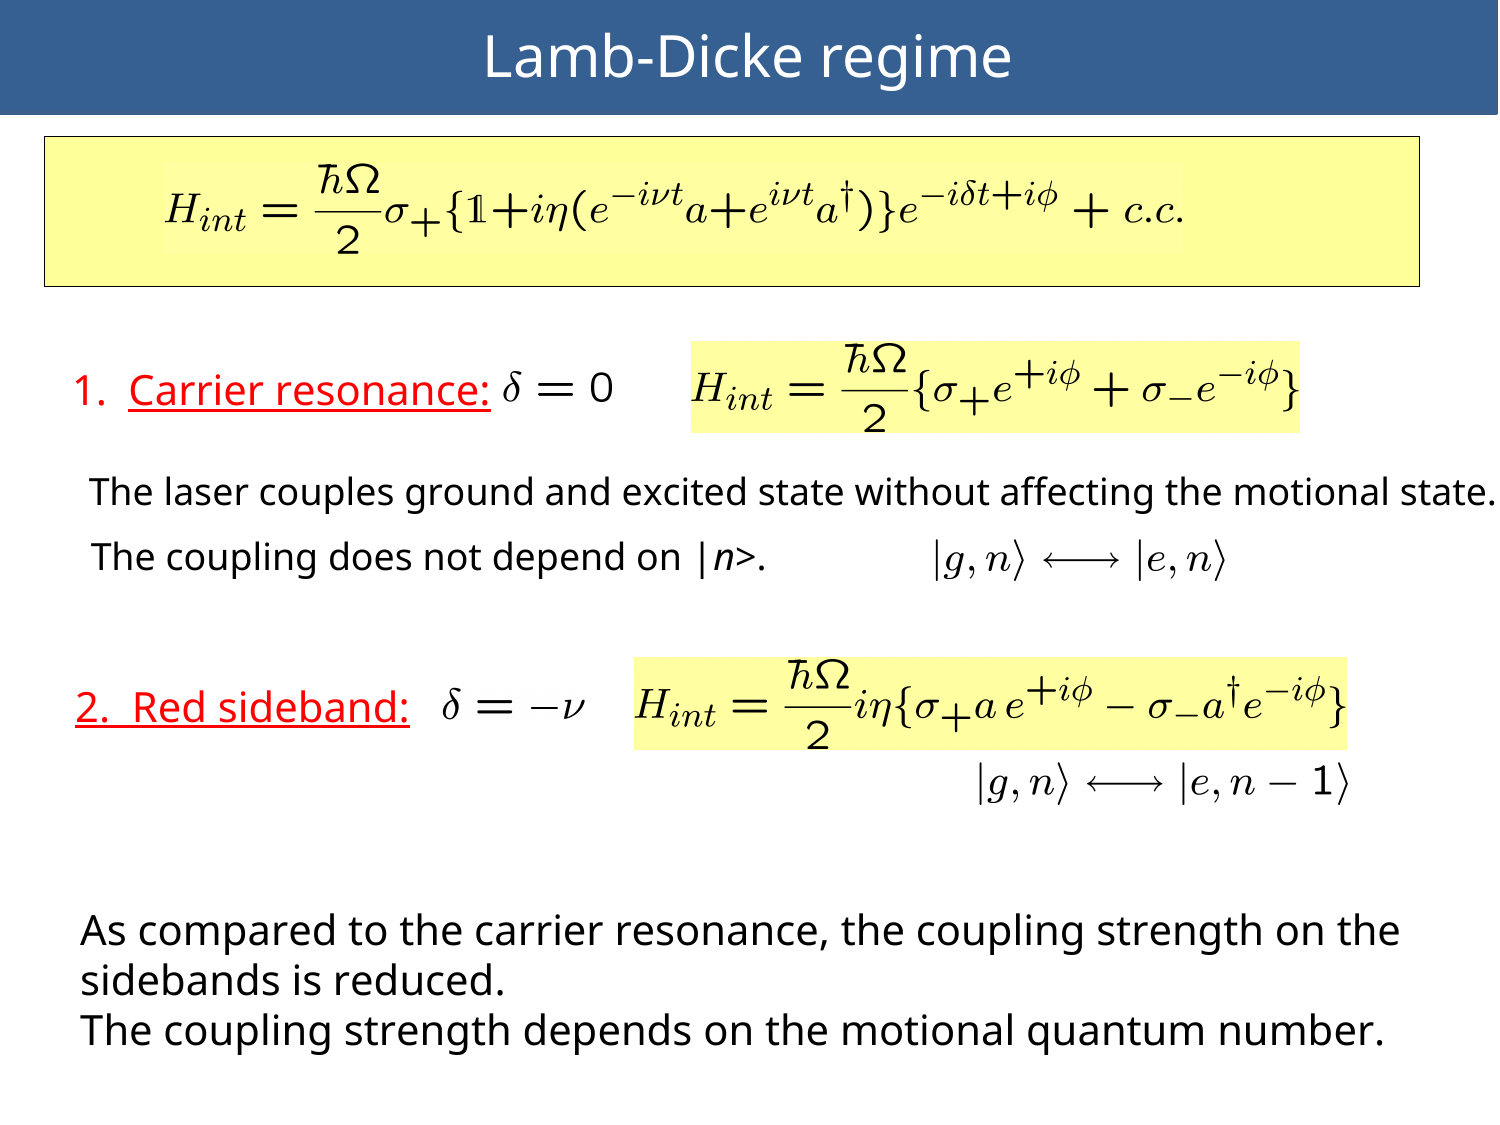

# Lamb-Dicke regime
Carrier resonance:
The laser couples ground and excited state without affecting the motional state.
The coupling does not depend on |n>.
2. Red sideband:
As compared to the carrier resonance, the coupling strength on the
sidebands is reduced.
The coupling strength depends on the motional quantum number.